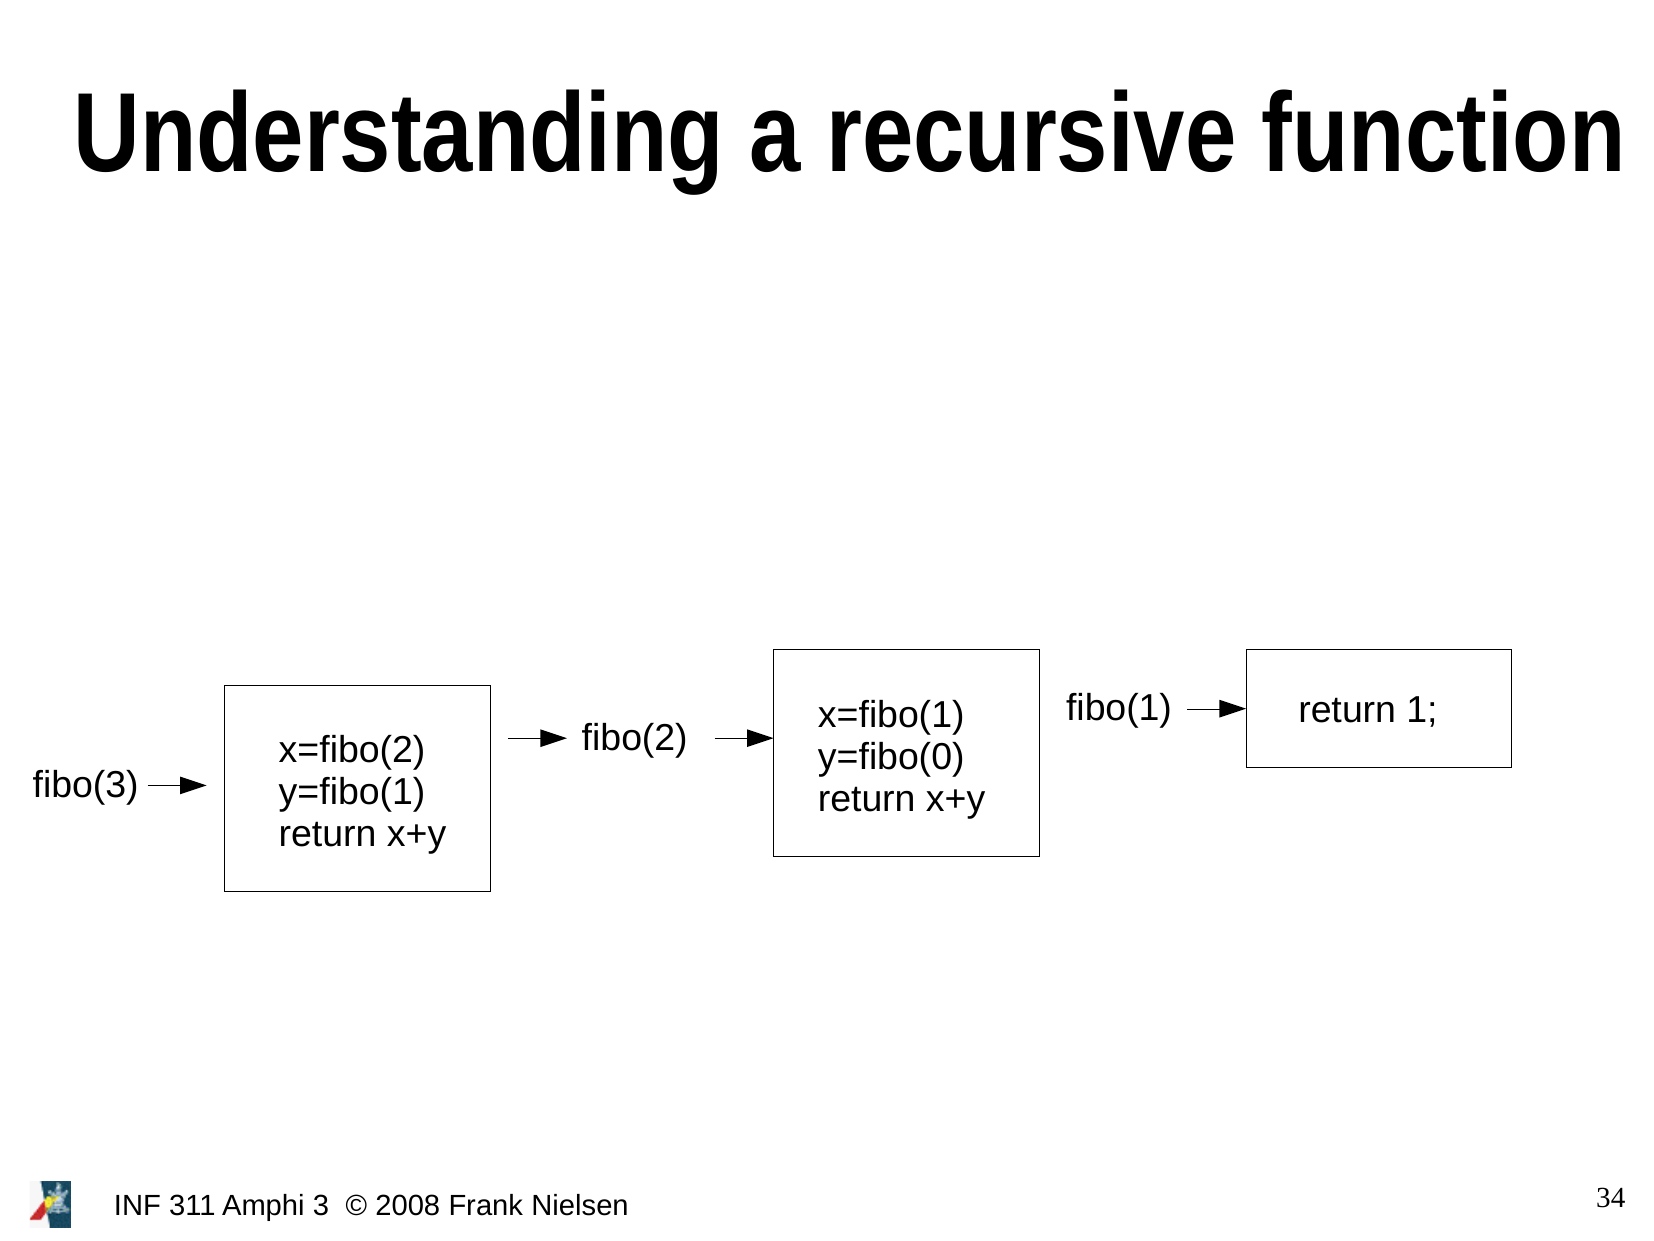

Understanding a recursive function
fibo(1)
return 1;
x=fibo(1)
y=fibo(0)
return x+y
fibo(2)
x=fibo(2)
y=fibo(1)
return x+y
fibo(3)